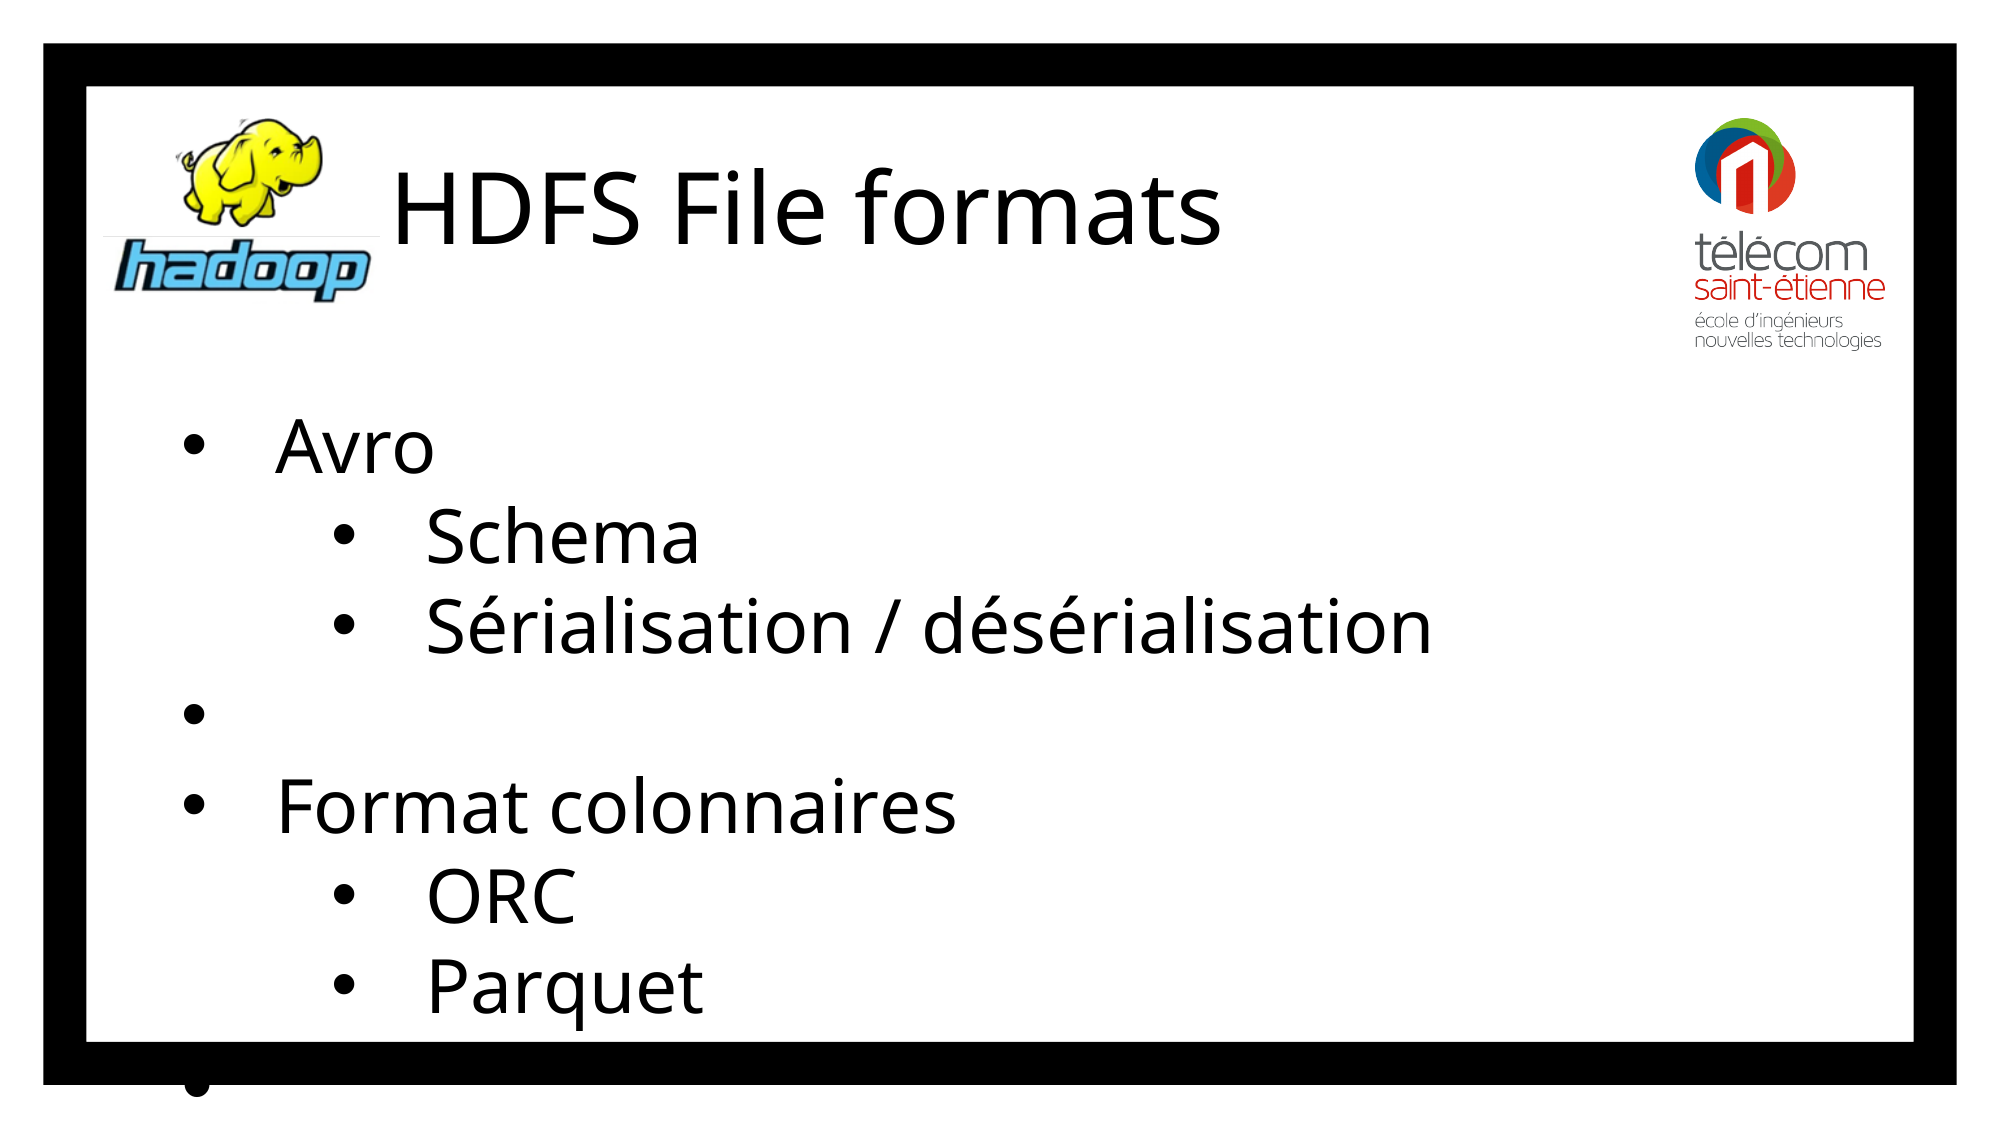

# HDFS File formats
Avro
Schema
Sérialisation / désérialisation
Format colonnaires
ORC
Parquet